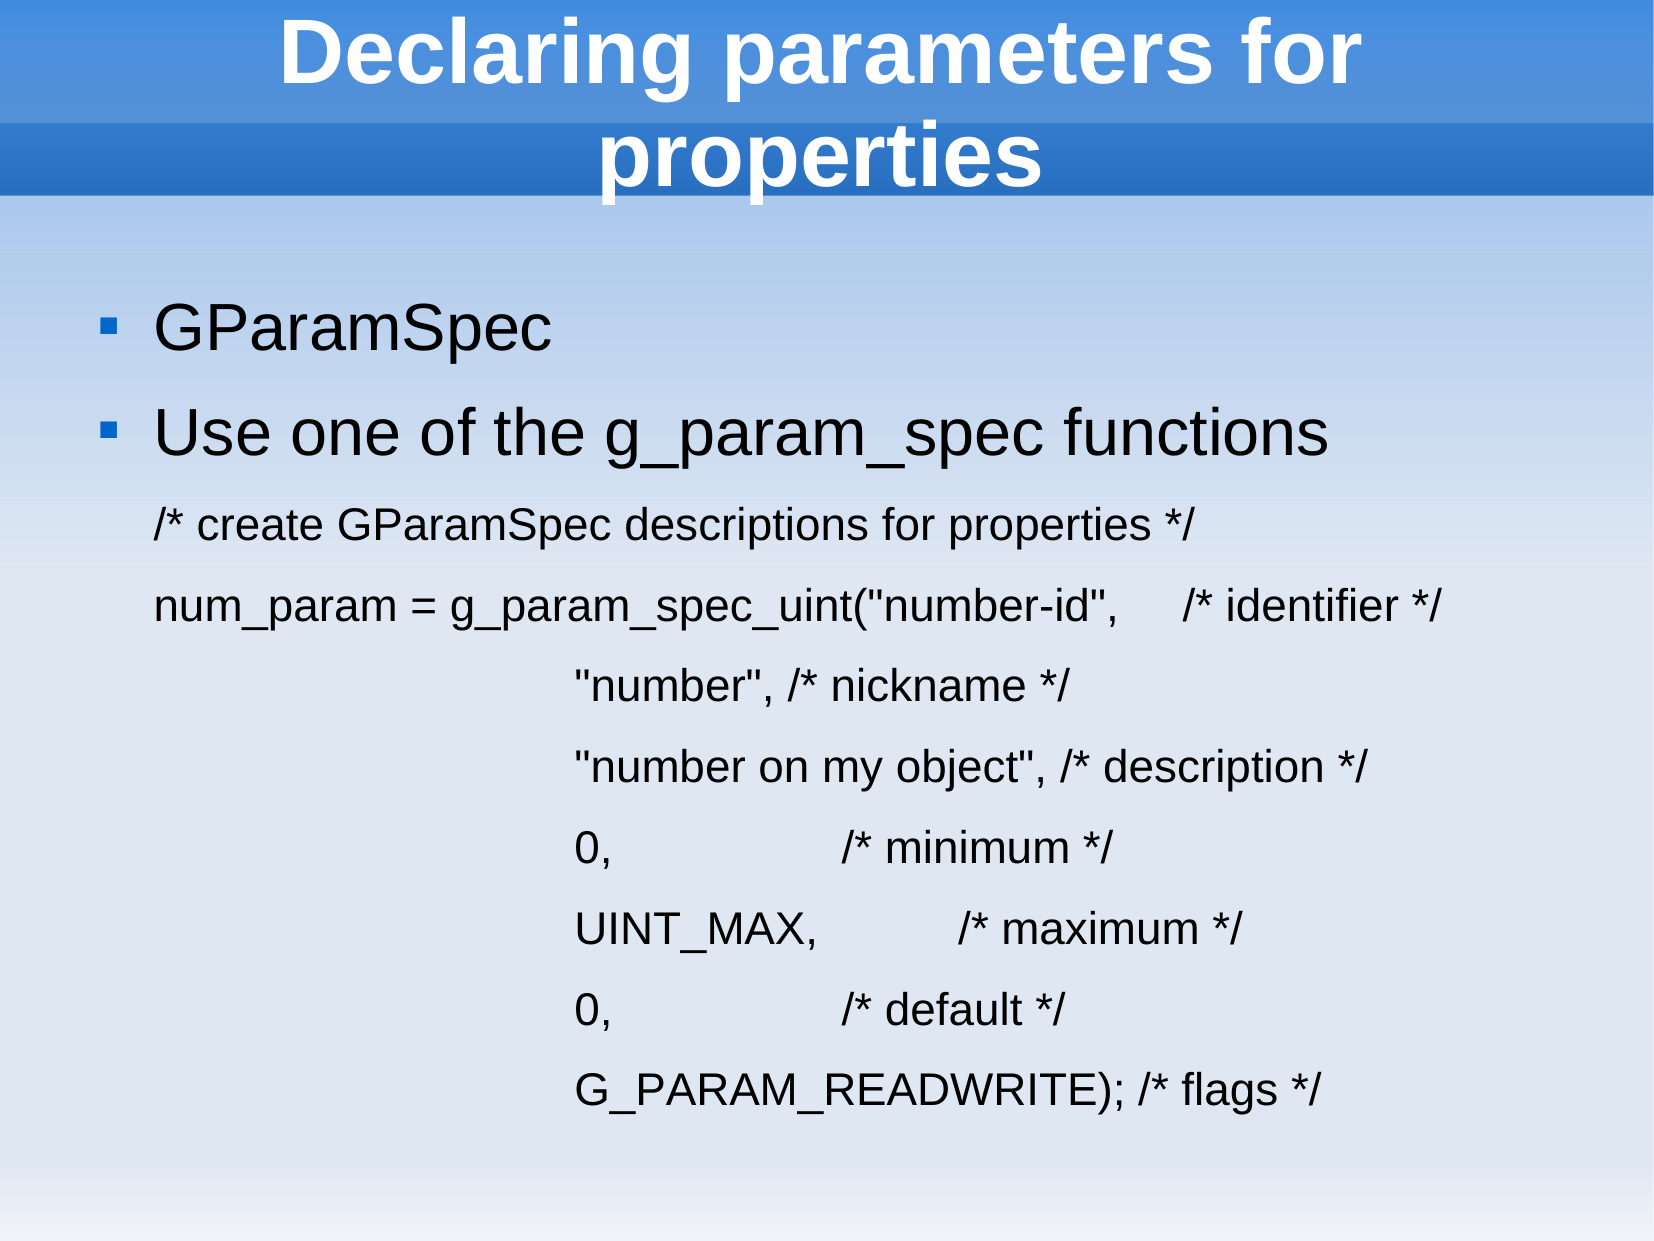

# Declaring parameters for properties
GParamSpec
Use one of the g_param_spec functions
/* create GParamSpec descriptions for properties */
num_param = g_param_spec_uint("number-id", /* identifier */
 "number", /* nickname */
 "number on my object", /* description */
 0, /* minimum */
 UINT_MAX, /* maximum */
 0, /* default */
 G_PARAM_READWRITE); /* flags */